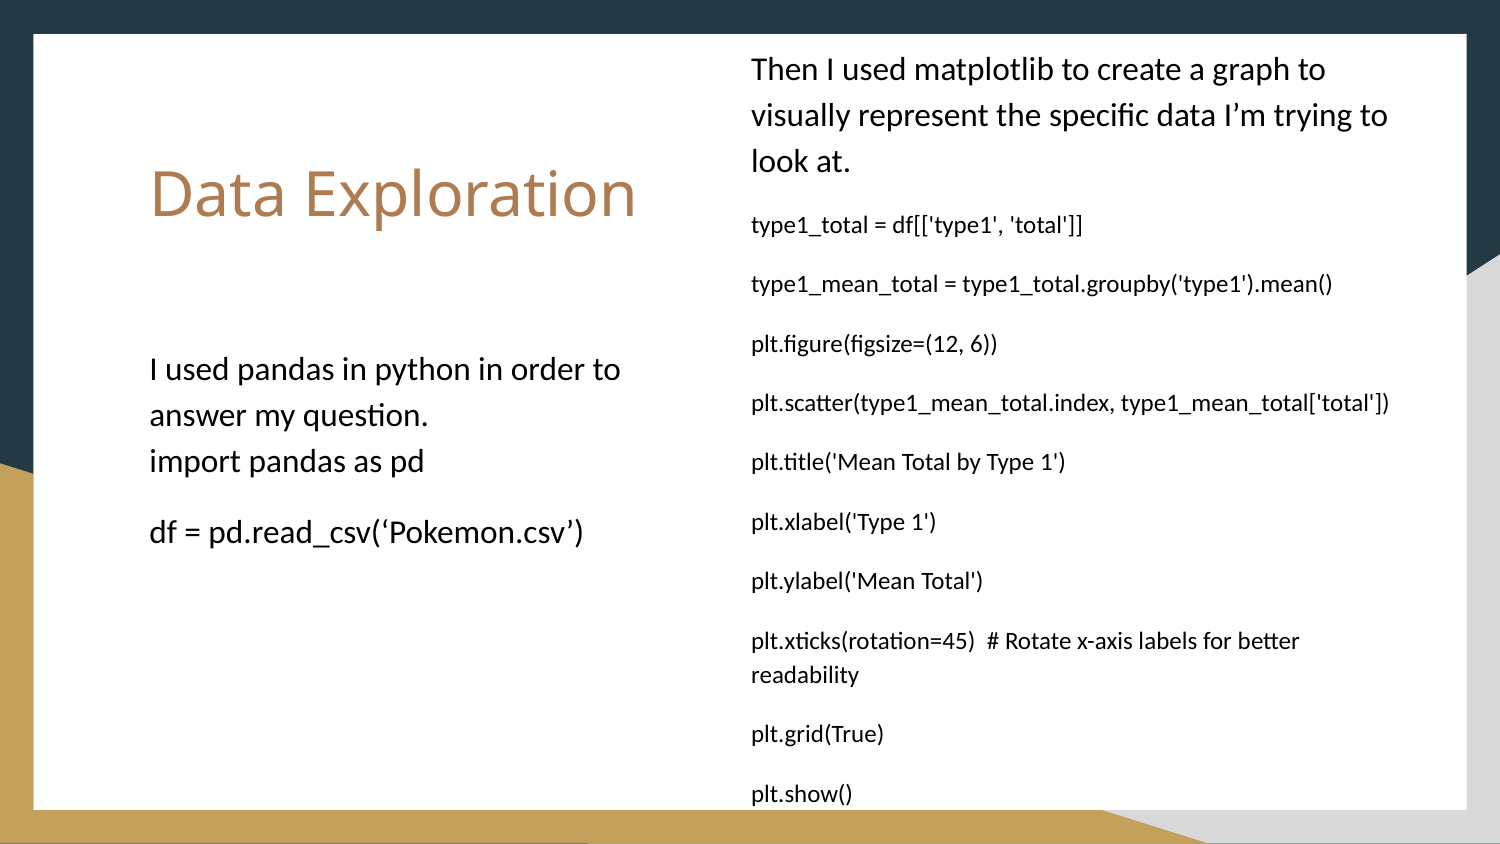

Then I used matplotlib to create a graph to visually represent the specific data I’m trying to look at.
type1_total = df[['type1', 'total']]
type1_mean_total = type1_total.groupby('type1').mean()
plt.figure(figsize=(12, 6))
plt.scatter(type1_mean_total.index, type1_mean_total['total'])
plt.title('Mean Total by Type 1')
plt.xlabel('Type 1')
plt.ylabel('Mean Total')
plt.xticks(rotation=45) # Rotate x-axis labels for better readability
plt.grid(True)
plt.show()
# Data Exploration
I used pandas in python in order to answer my question.
import pandas as pd
df = pd.read_csv(‘Pokemon.csv’)